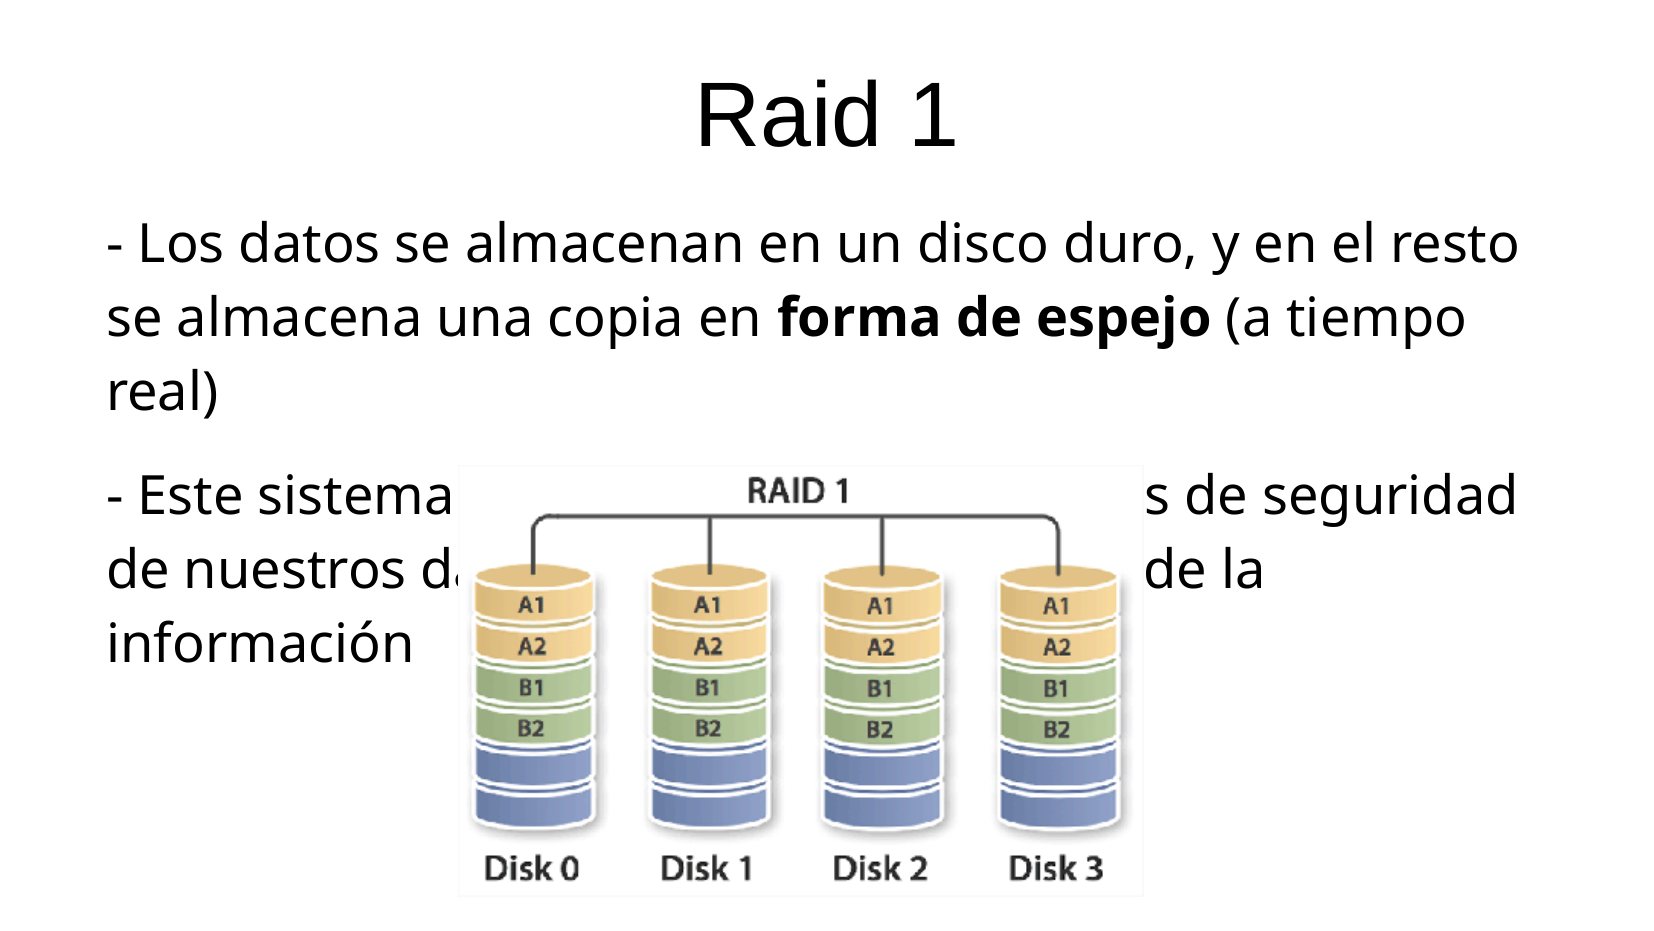

# Raid 1
- Los datos se almacenan en un disco duro, y en el resto se almacena una copia en forma de espejo (a tiempo real)
- Este sistema nos permite guardar copias de seguridad de nuestros datos, es decir, la integridad de la información